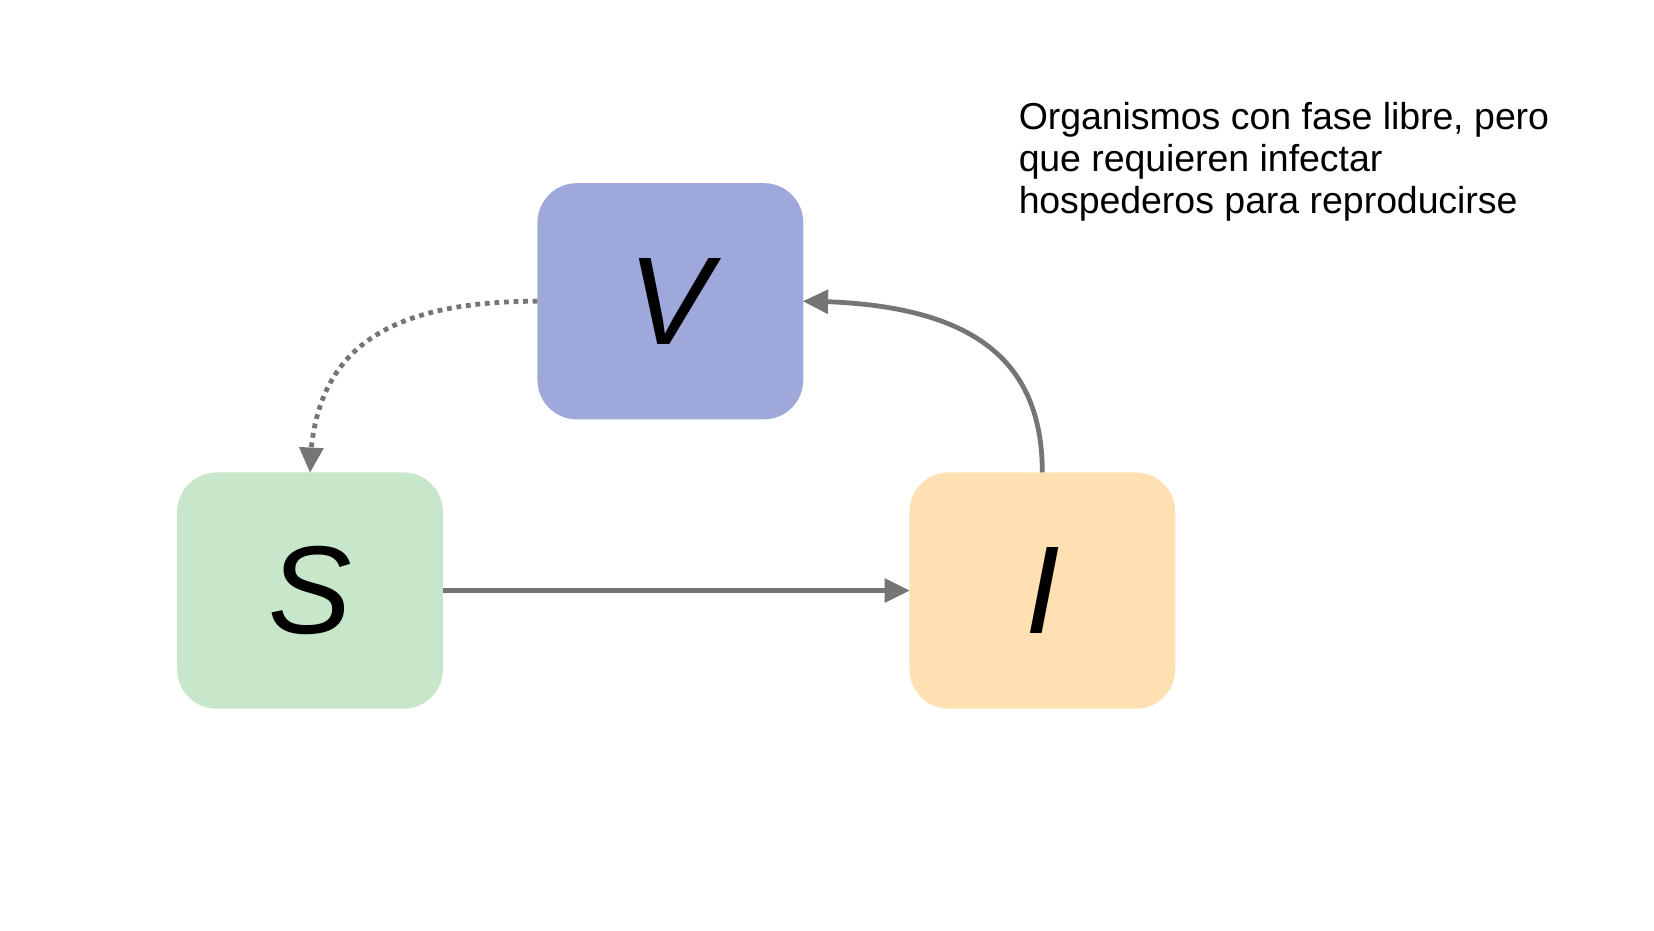

Organismos con fase libre, pero que requieren infectar hospederos para reproducirse
V
S
I